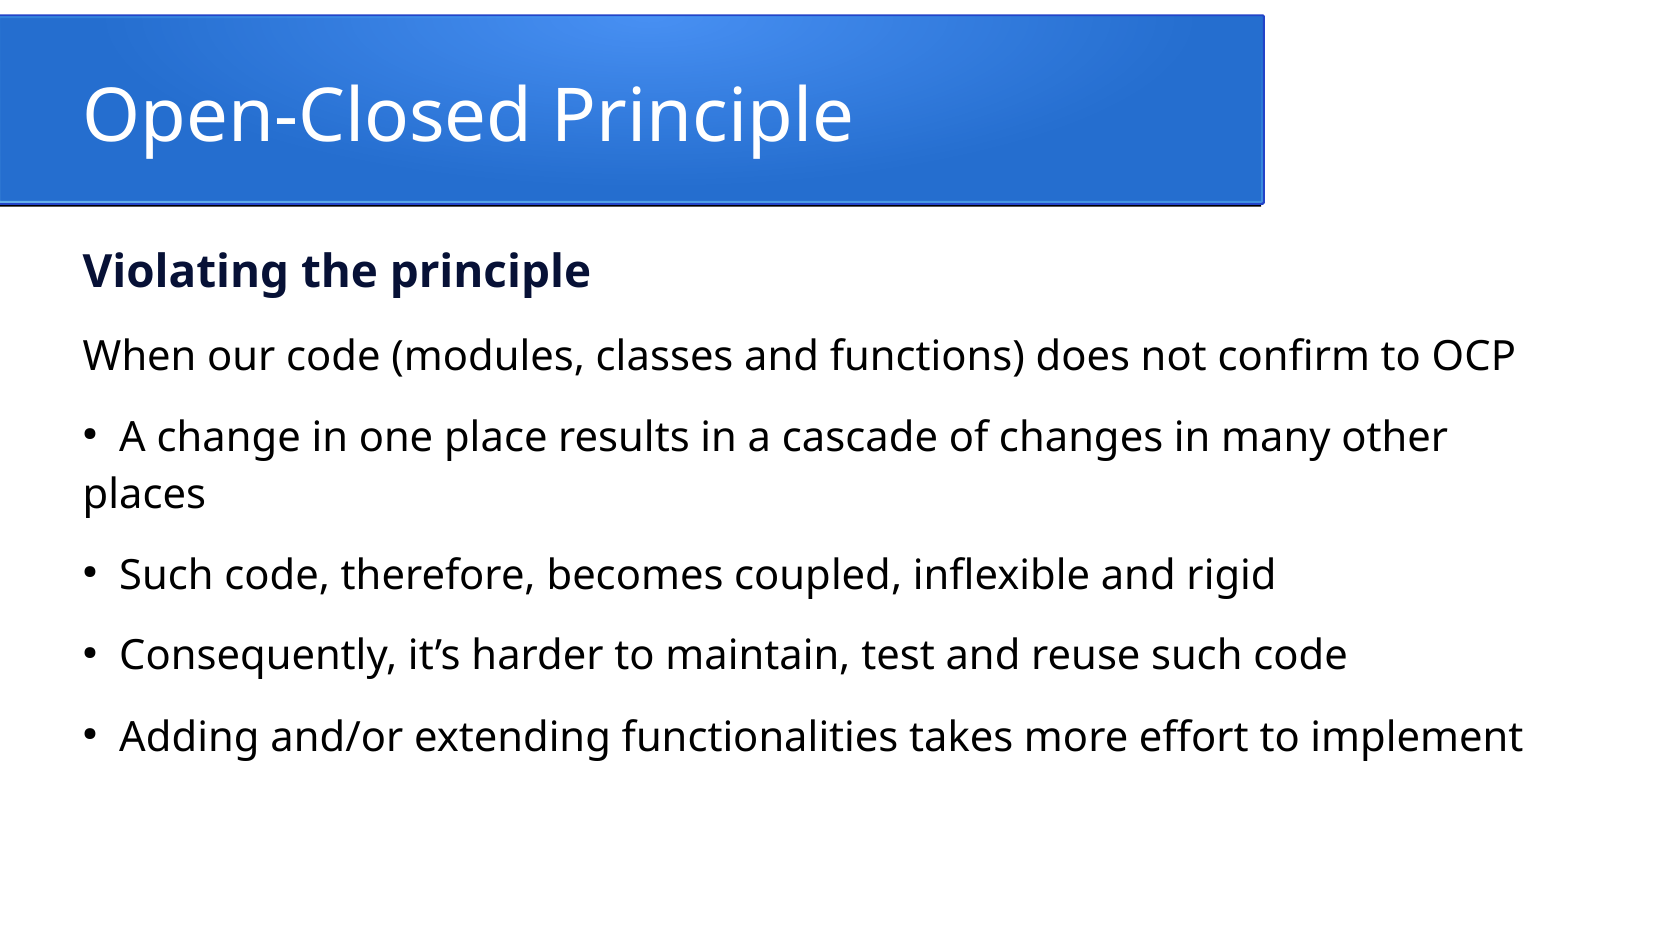

# Open-Closed Principle
Violating the principle
When our code (modules, classes and functions) does not confirm to OCP
 A change in one place results in a cascade of changes in many other places
 Such code, therefore, becomes coupled, inflexible and rigid
 Consequently, it’s harder to maintain, test and reuse such code
 Adding and/or extending functionalities takes more effort to implement